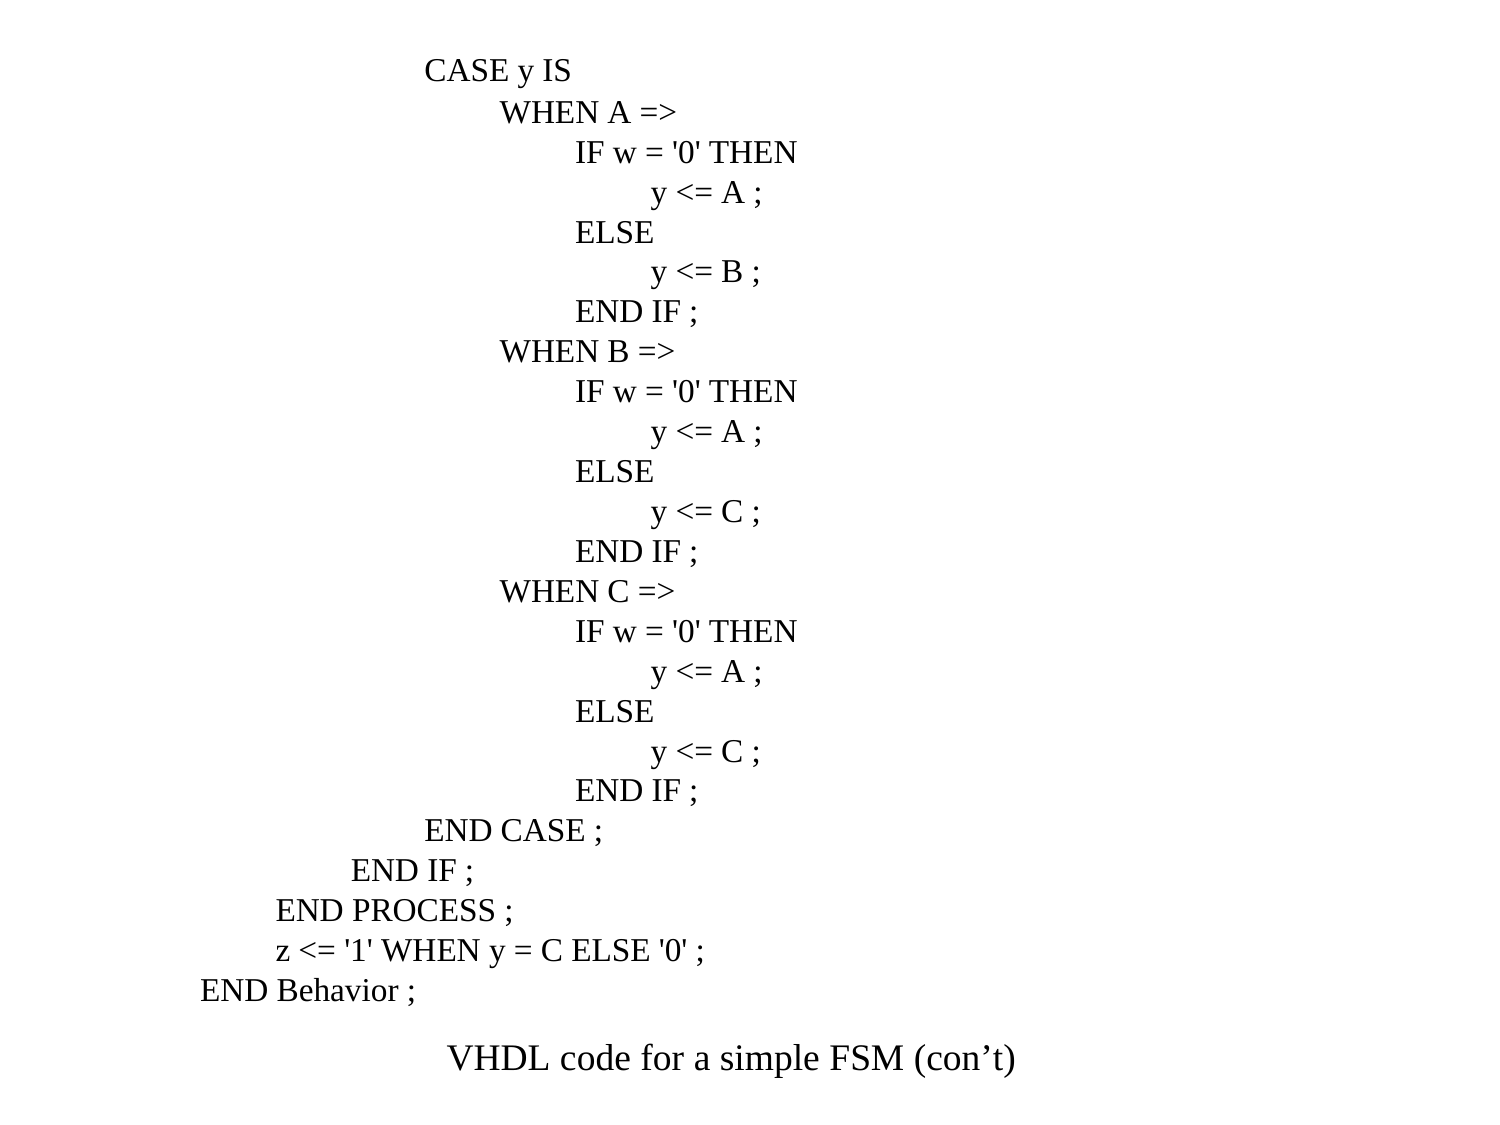

CASE y IS
				WHEN A =>
					IF w = '0' THEN
						y <= A ;
					ELSE
						y <= B ;
					END IF ;
				WHEN B =>
					IF w = '0' THEN
						y <= A ;
					ELSE
						y <= C ;
					END IF ;
				WHEN C =>
					IF w = '0' THEN
						y <= A ;
					ELSE
						y <= C ;
					END IF ;
			END CASE ;
		END IF ;
	END PROCESS ;
	z <= '1' WHEN y = C ELSE '0' ;
END Behavior ;
VHDL code for a simple FSM (con’t)